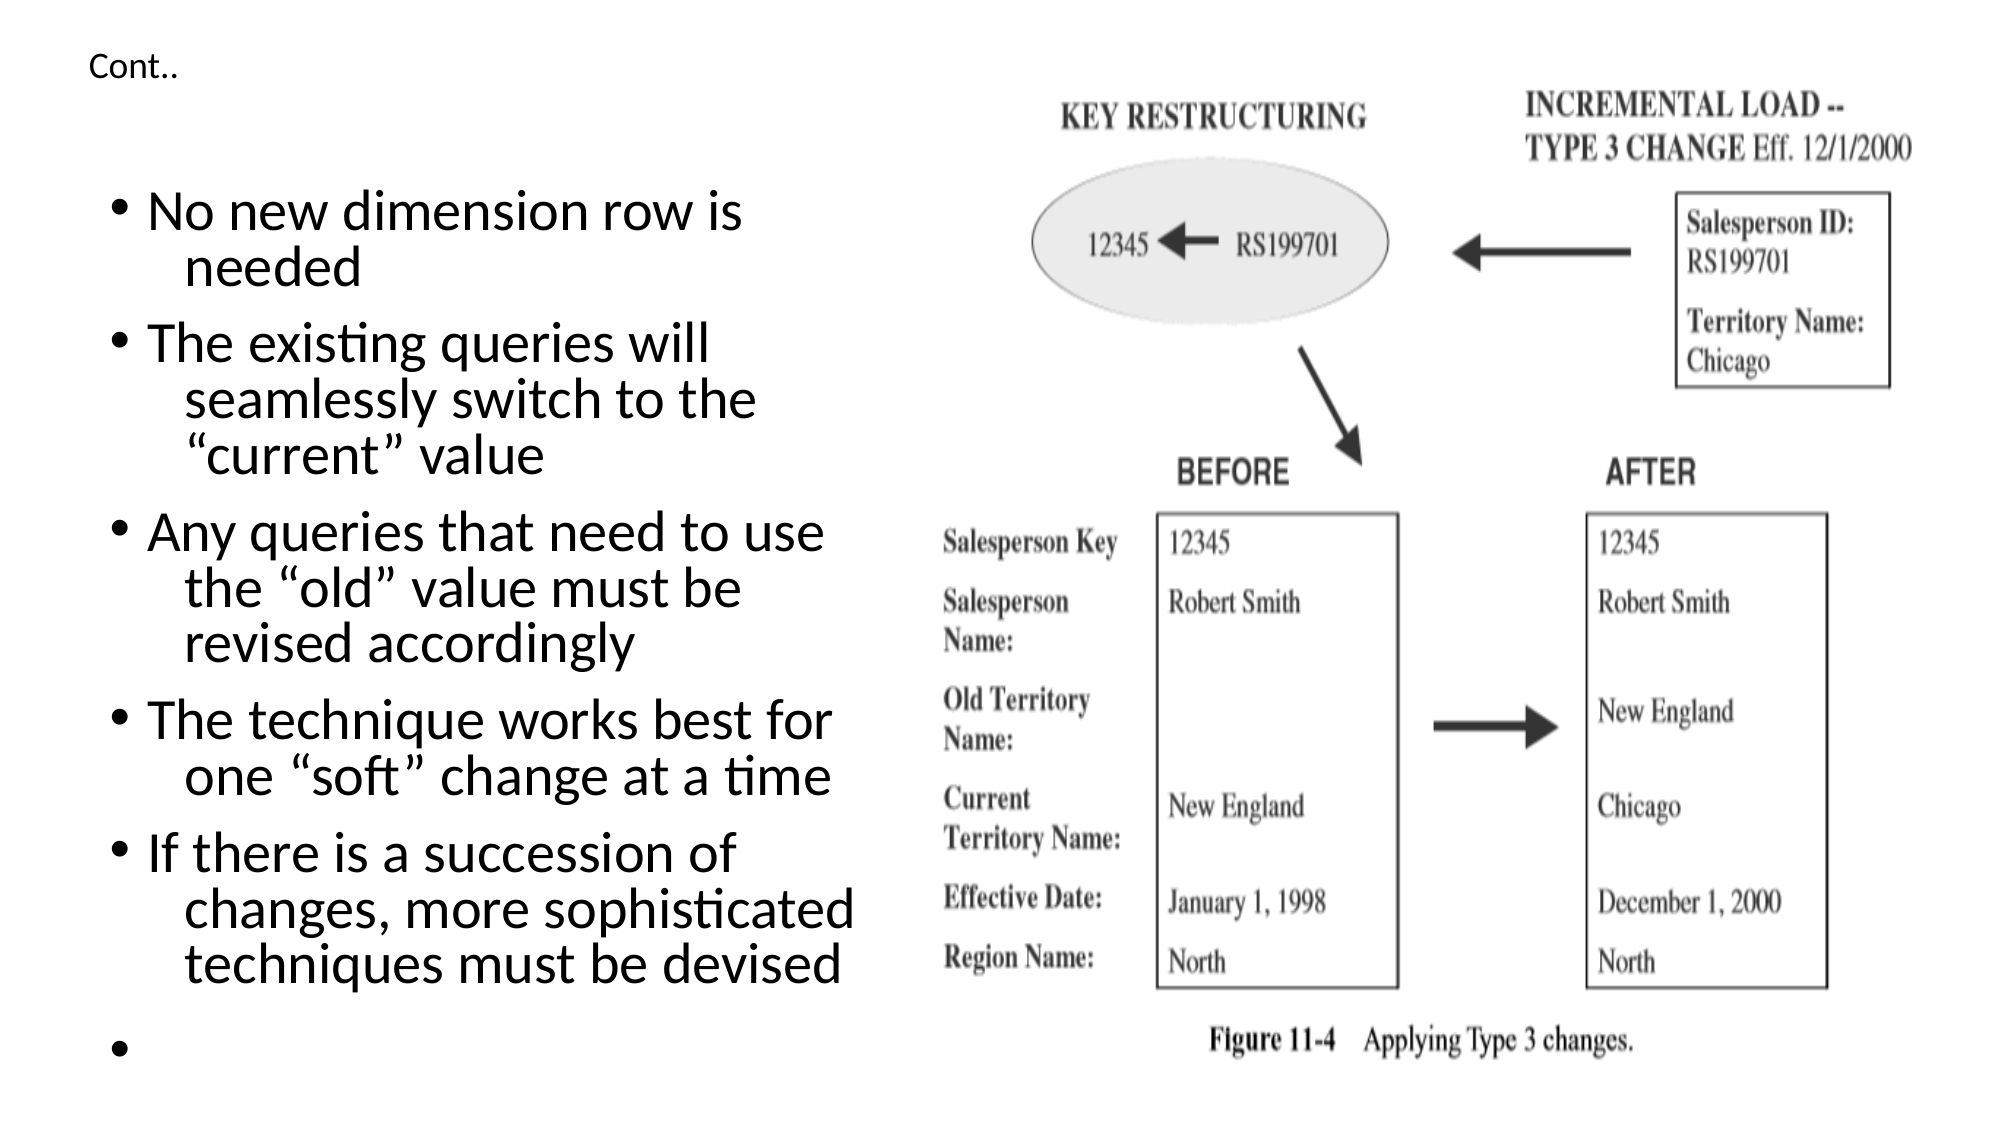

Cont..
# No new dimension row is needed
The existing queries will seamlessly switch to the “current” value
Any queries that need to use the “old” value must be revised accordingly
The technique works best for one “soft” change at a time
If there is a succession of changes, more sophisticated techniques must be devised